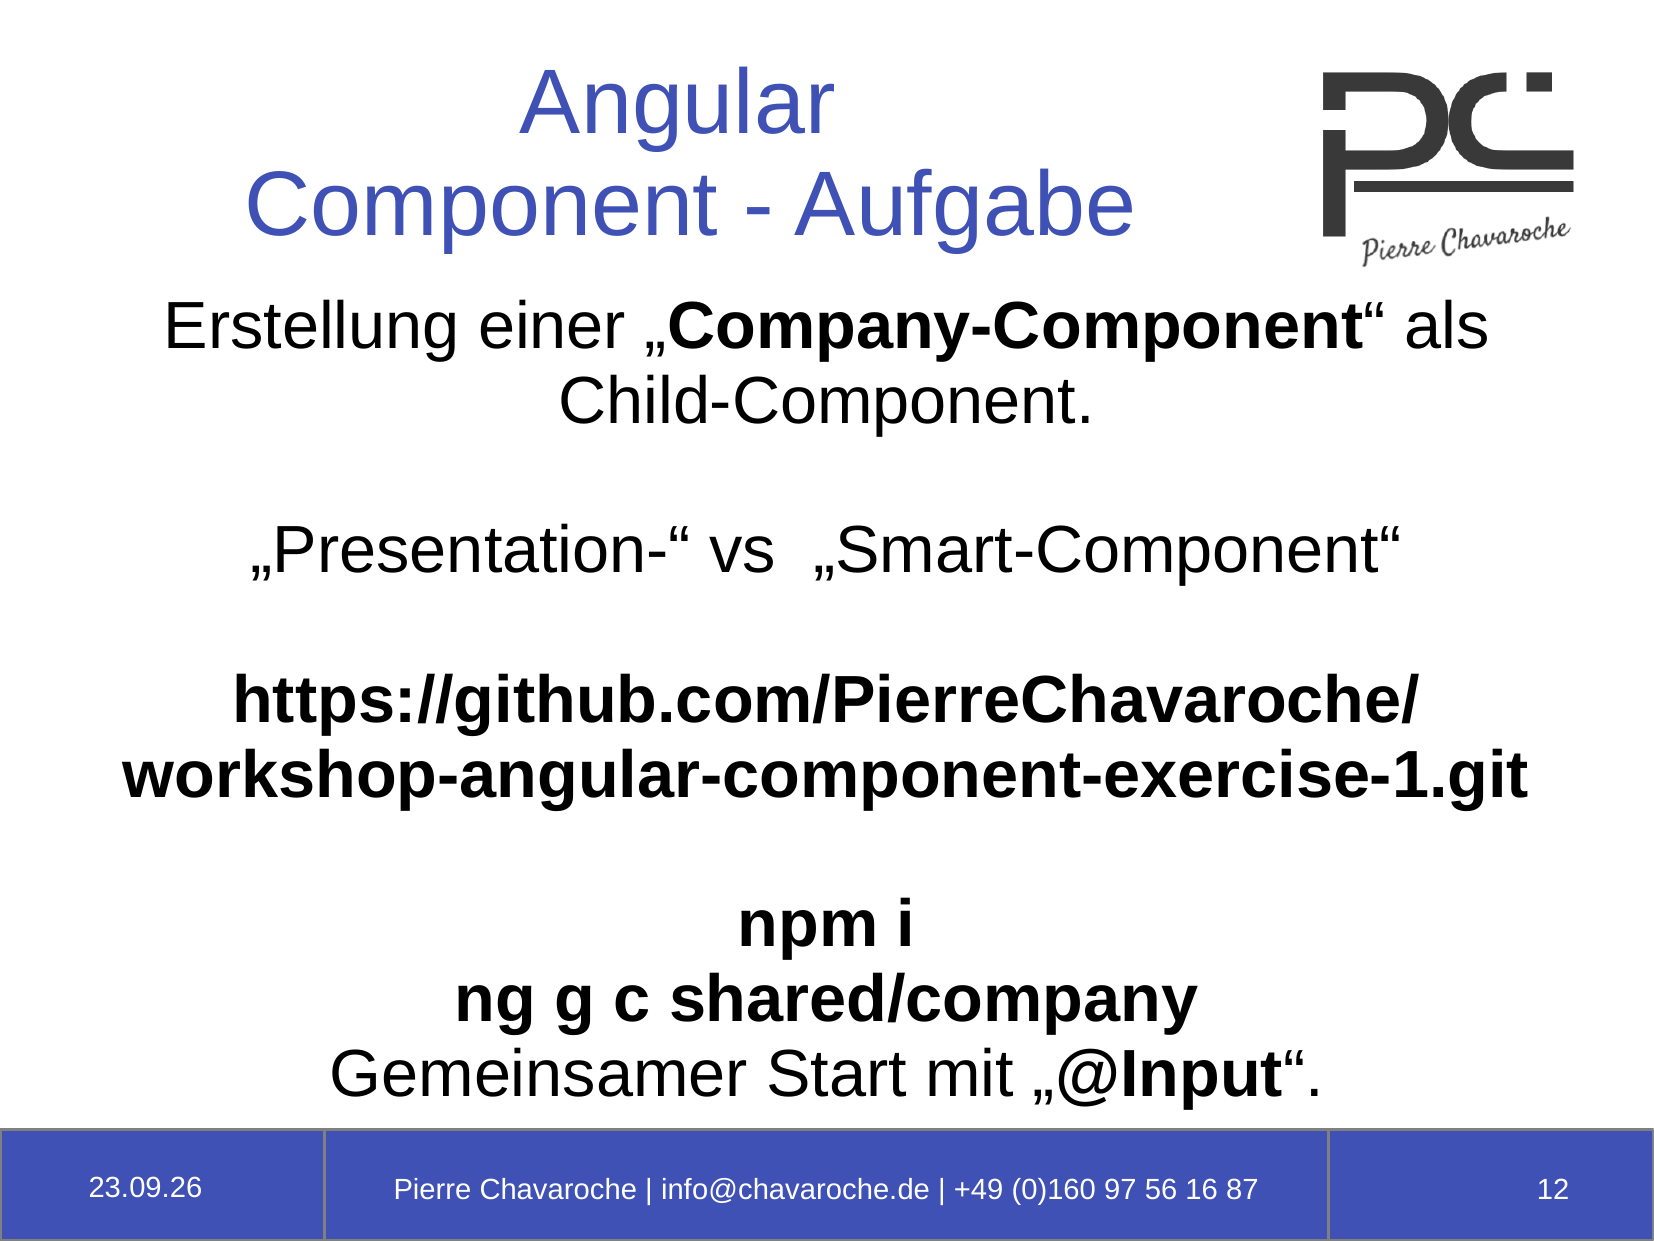

# Angular Component - Aufgabe
Erstellung einer „Company-Component“ als Child-Component.
„Presentation-“ vs „Smart-Component“
https://github.com/PierreChavaroche/workshop-angular-component-exercise-1.git
npm i
ng g c shared/company
Gemeinsamer Start mit „@Input“.
Pierre Chavaroche | info@chavaroche.de | +49 (0)160 97 56 16 87
12